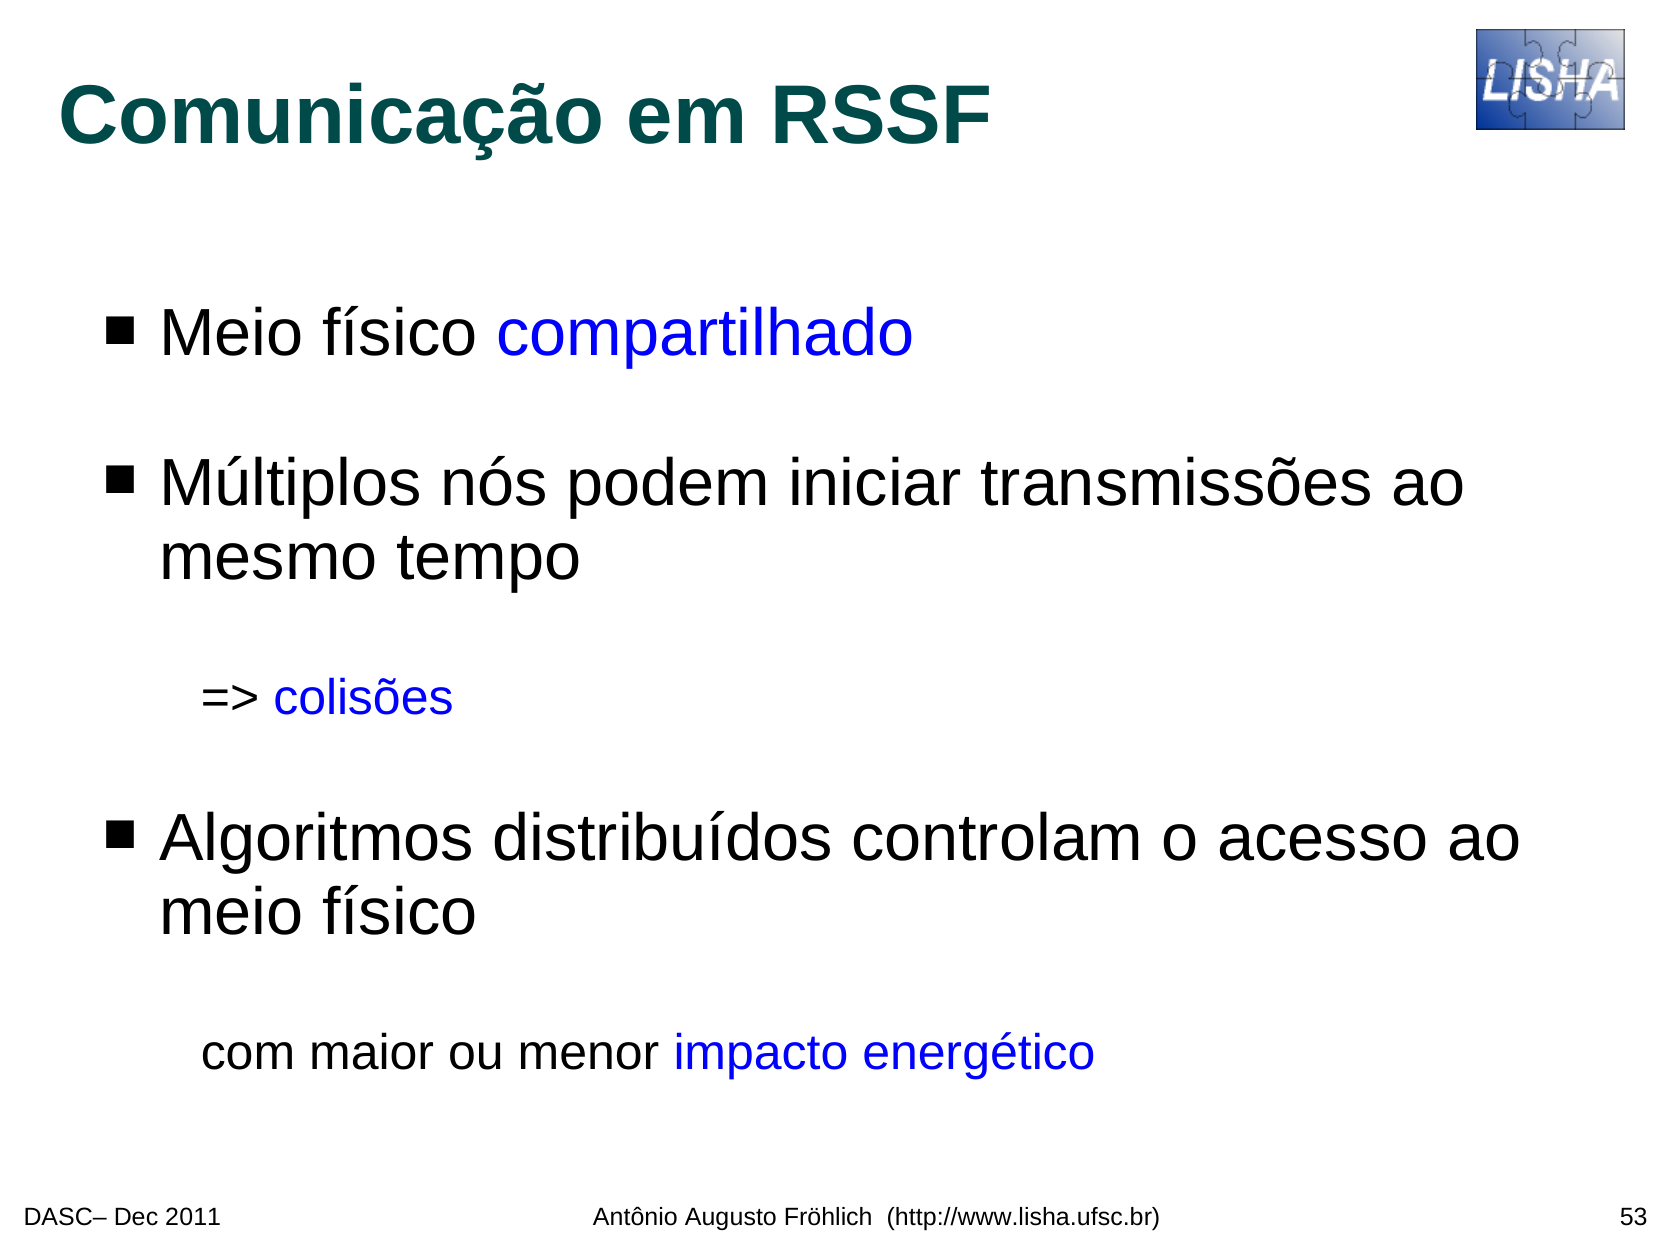

# Comunicação em RSSF
Meio físico compartilhado
Múltiplos nós podem iniciar transmissões ao mesmo tempo
=> colisões
Algoritmos distribuídos controlam o acesso ao meio físico
com maior ou menor impacto energético